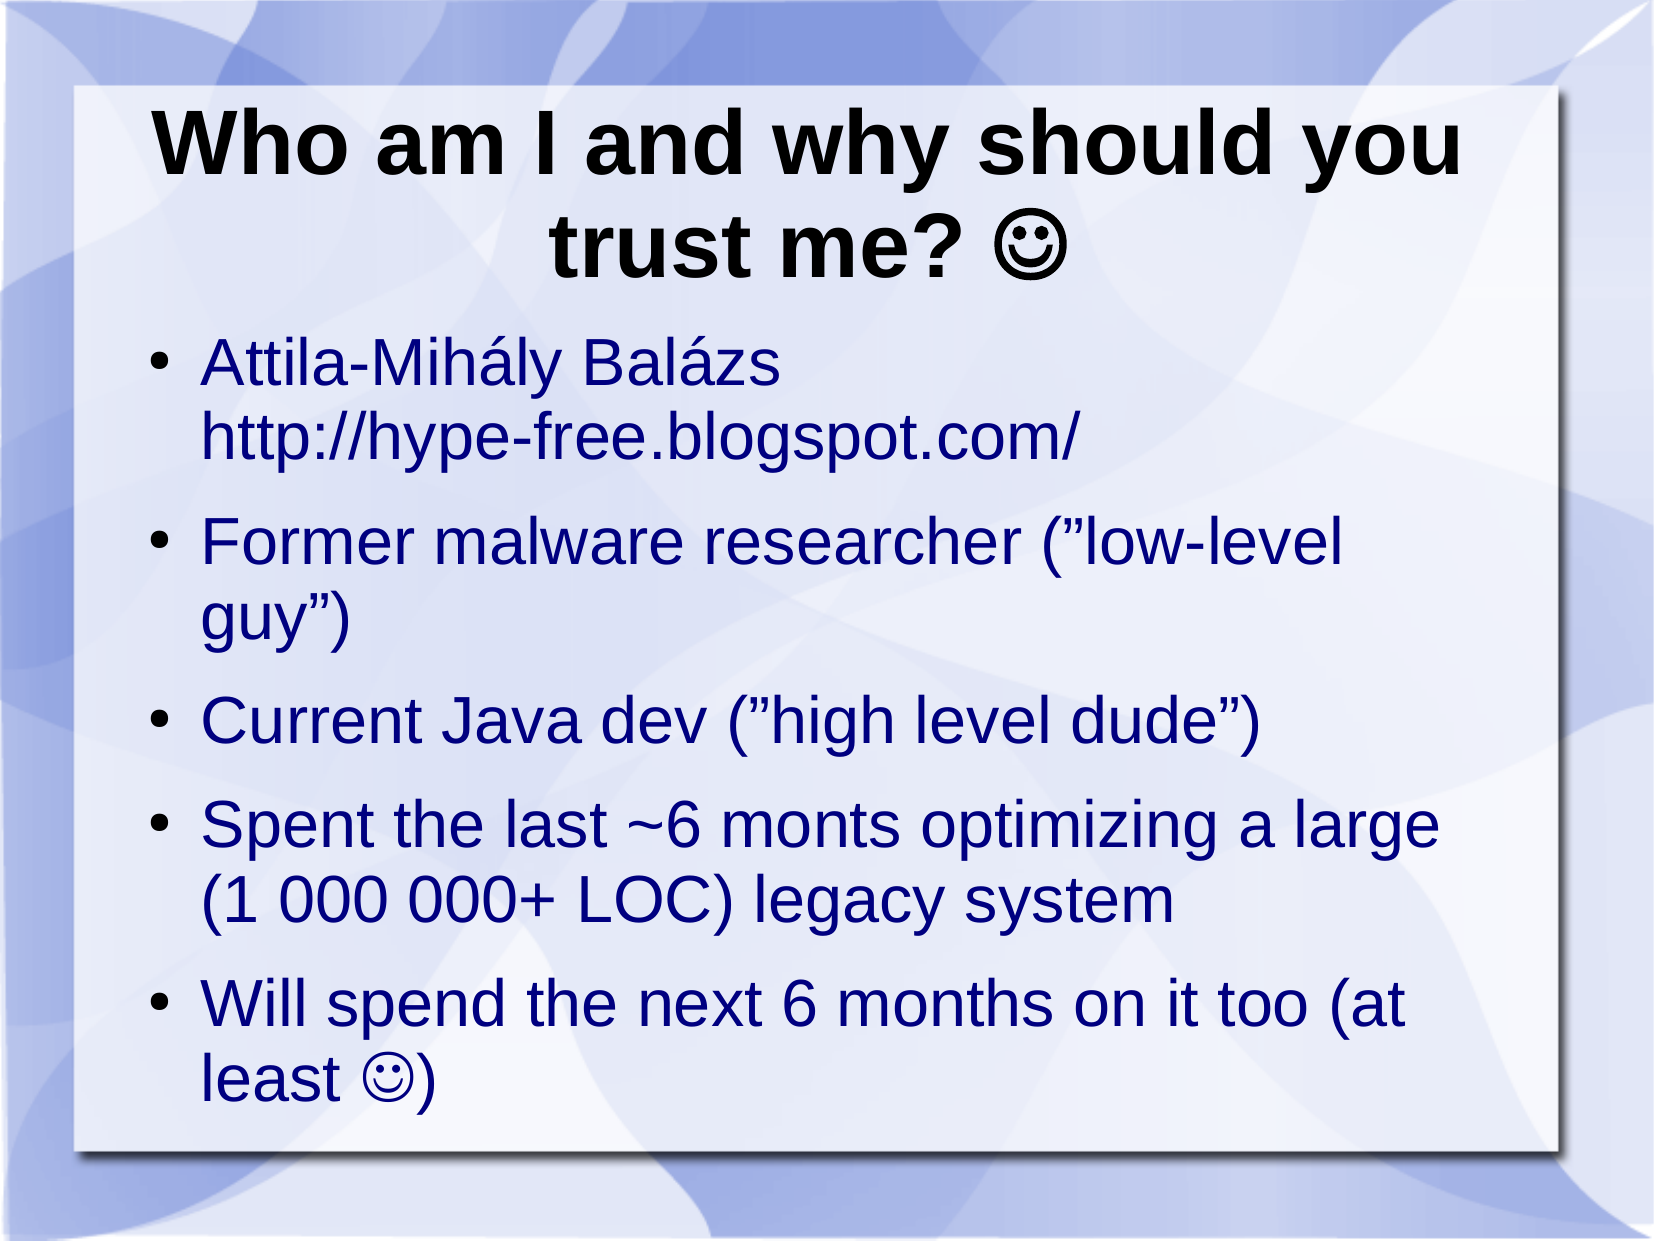

# Who am I and why should you trust me? 
Attila-Mihály Balázs
http://hype-free.blogspot.com/
Former malware researcher (”low-level guy”)
Current Java dev (”high level dude”)
Spent the last ~6 monts optimizing a large (1 000 000+ LOC) legacy system
Will spend the next 6 months on it too (at least )